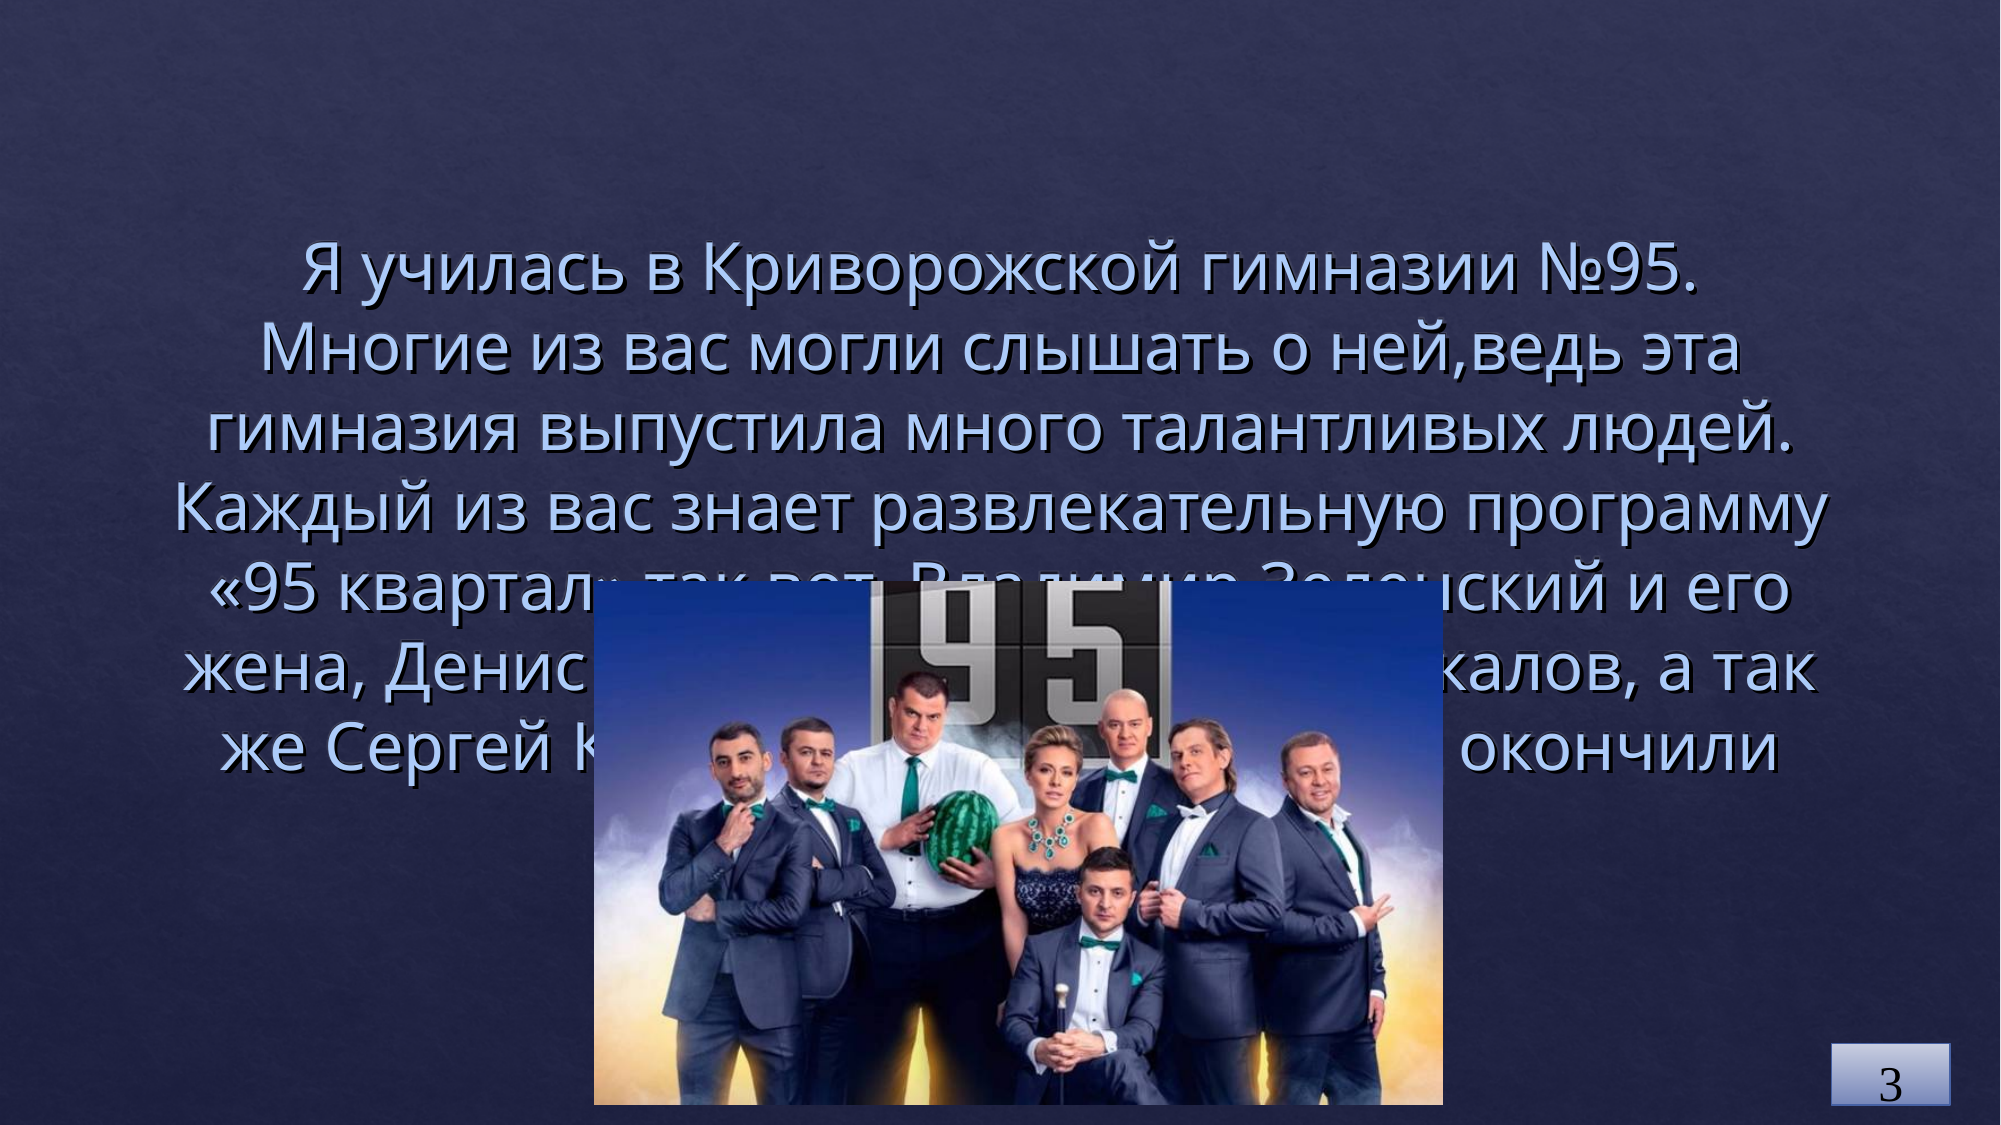

# Я училась в Криворожской гимназии №95. Многие из вас могли слышать о ней,ведь эта гимназия выпустила много талантливых людей. Каждый из вас знает развлекательную программу «95 квартал»,так вот, Владимир Зеленский и его жена, Денис Манжосов, Александр Пикалов, а так же Сергей Кравец,муж Елены Кравец окончили эту гимназию
3